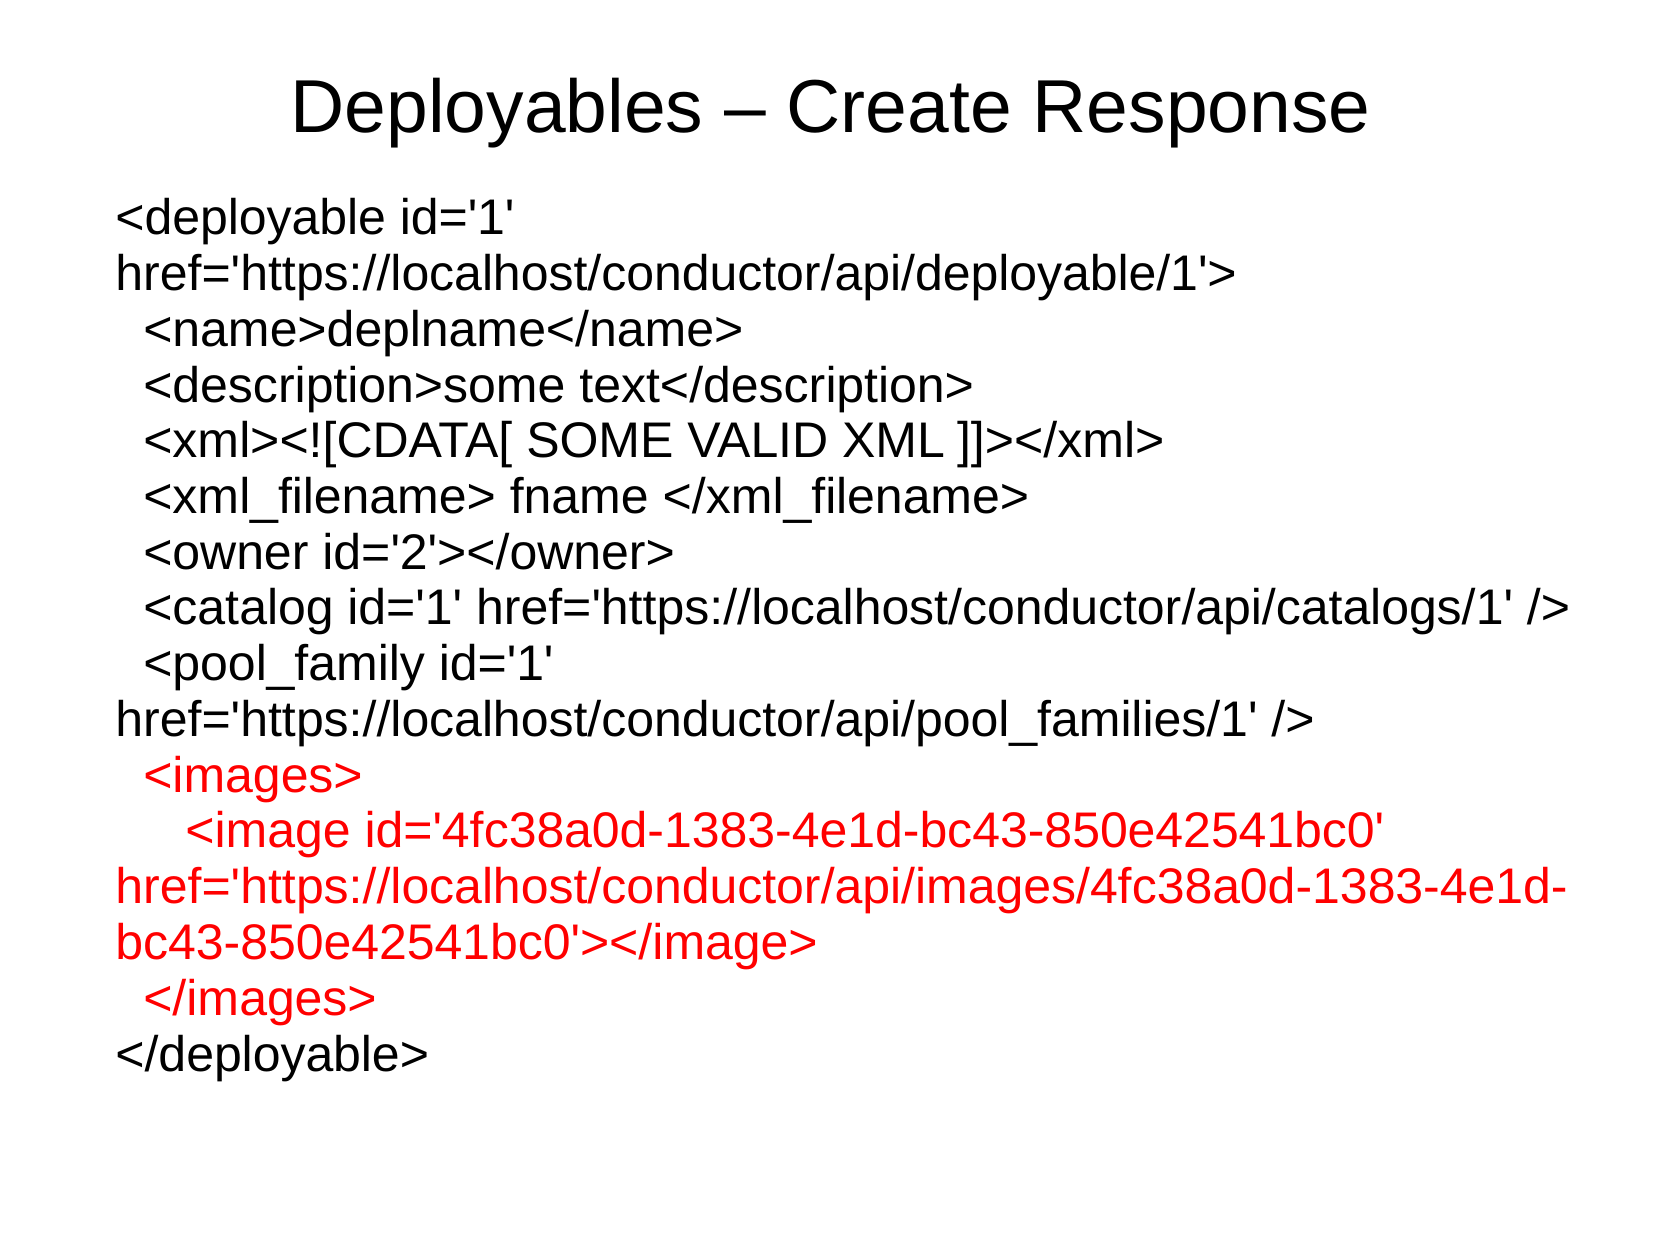

# Deployables – Create Response
<deployable id='1' href='https://localhost/conductor/api/deployable/1'>
 <name>deplname</name>
 <description>some text</description>
 <xml><![CDATA[ SOME VALID XML ]]></xml>
 <xml_filename> fname </xml_filename>
 <owner id='2'></owner>
 <catalog id='1' href='https://localhost/conductor/api/catalogs/1' />
 <pool_family id='1' href='https://localhost/conductor/api/pool_families/1' />
 <images>
 <image id='4fc38a0d-1383-4e1d-bc43-850e42541bc0' href='https://localhost/conductor/api/images/4fc38a0d-1383-4e1d-bc43-850e42541bc0'></image>
 </images>
</deployable>